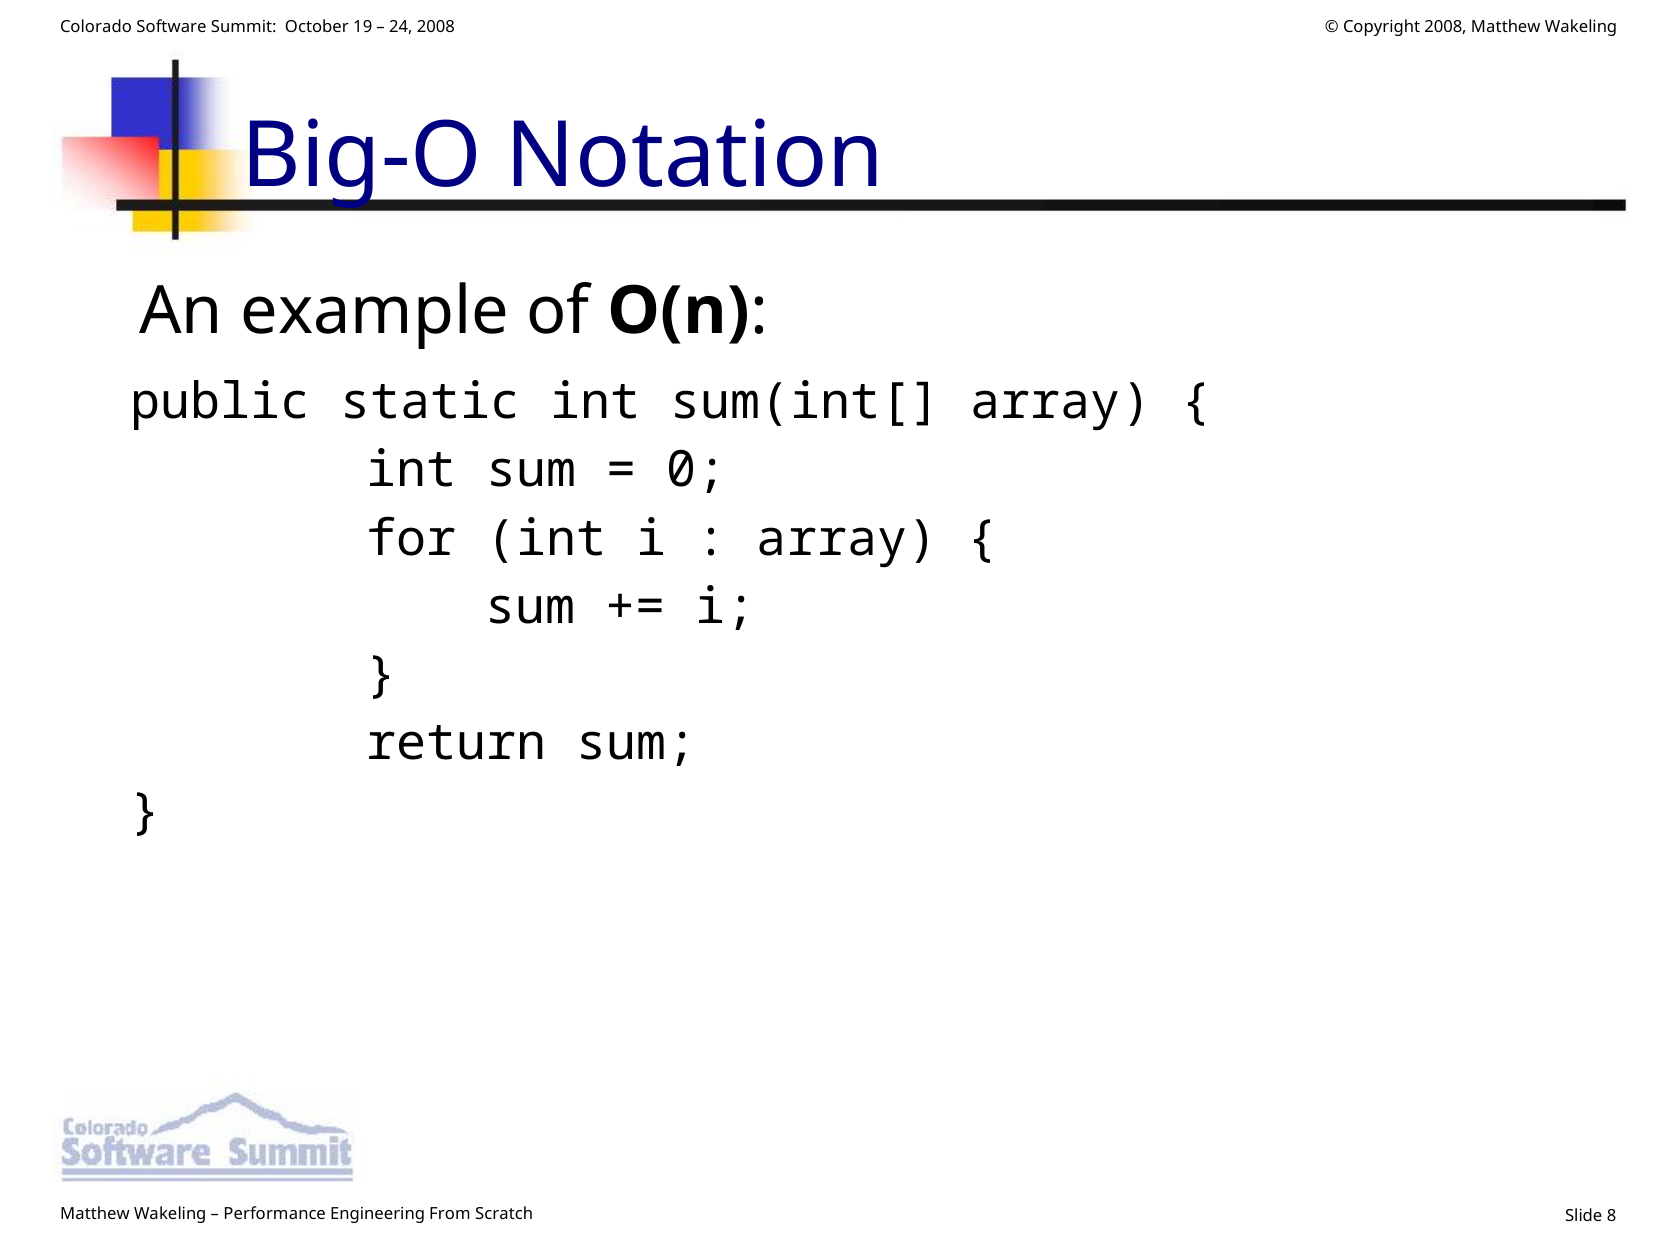

# Big-O Notation
An example of O(n):
public static int sum(int[] array) {
		int sum = 0;
		for (int i : array) {
			sum += i;
		}
		return sum;
}